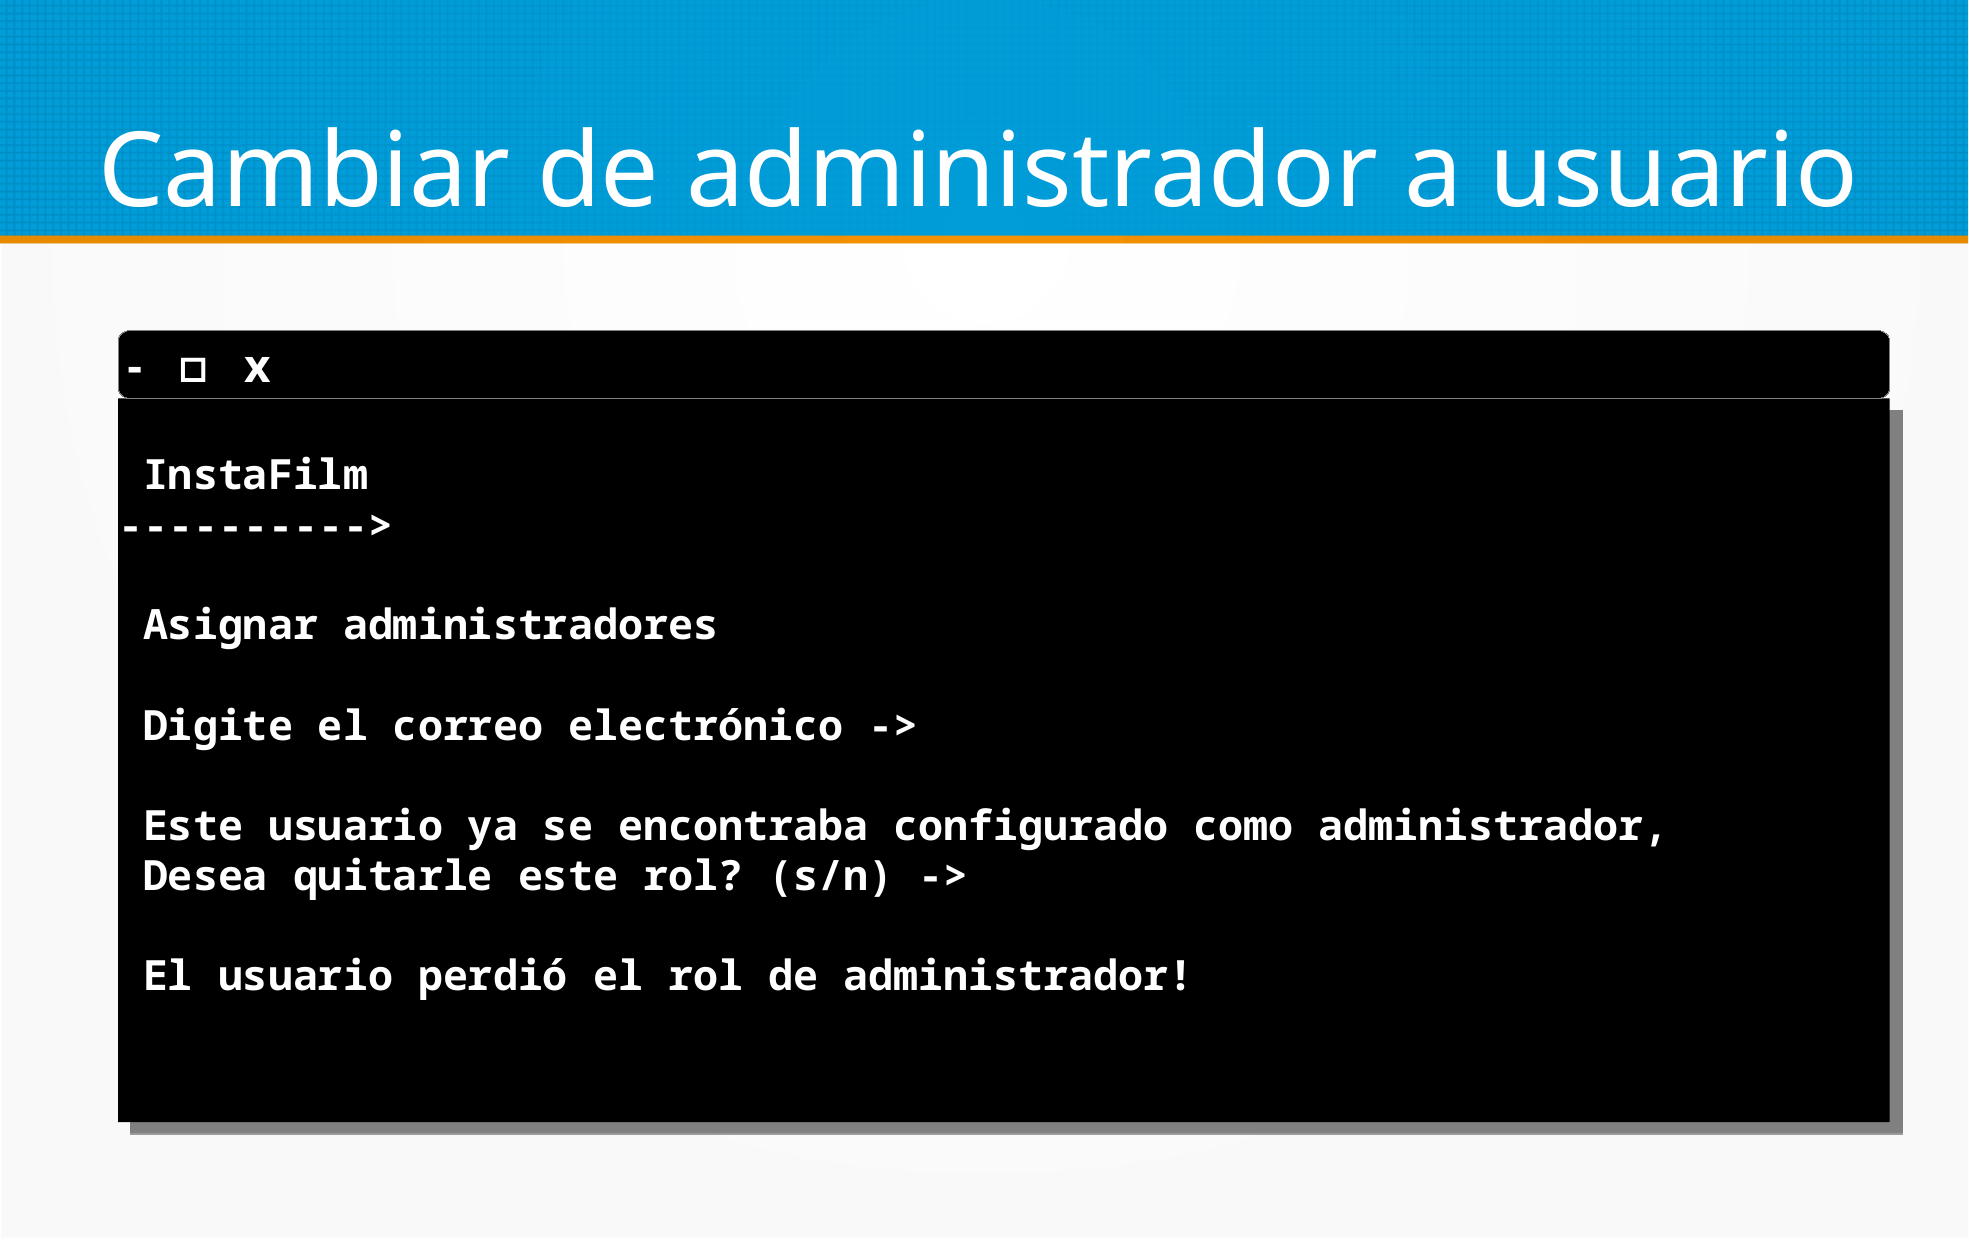

# Cambiar de administrador a usuario
- □ x
 InstaFilm
---------->
 Asignar administradores
 Digite el correo electrónico ->
 Este usuario ya se encontraba configurado como administrador,
 Desea quitarle este rol? (s/n) ->
 El usuario perdió el rol de administrador!